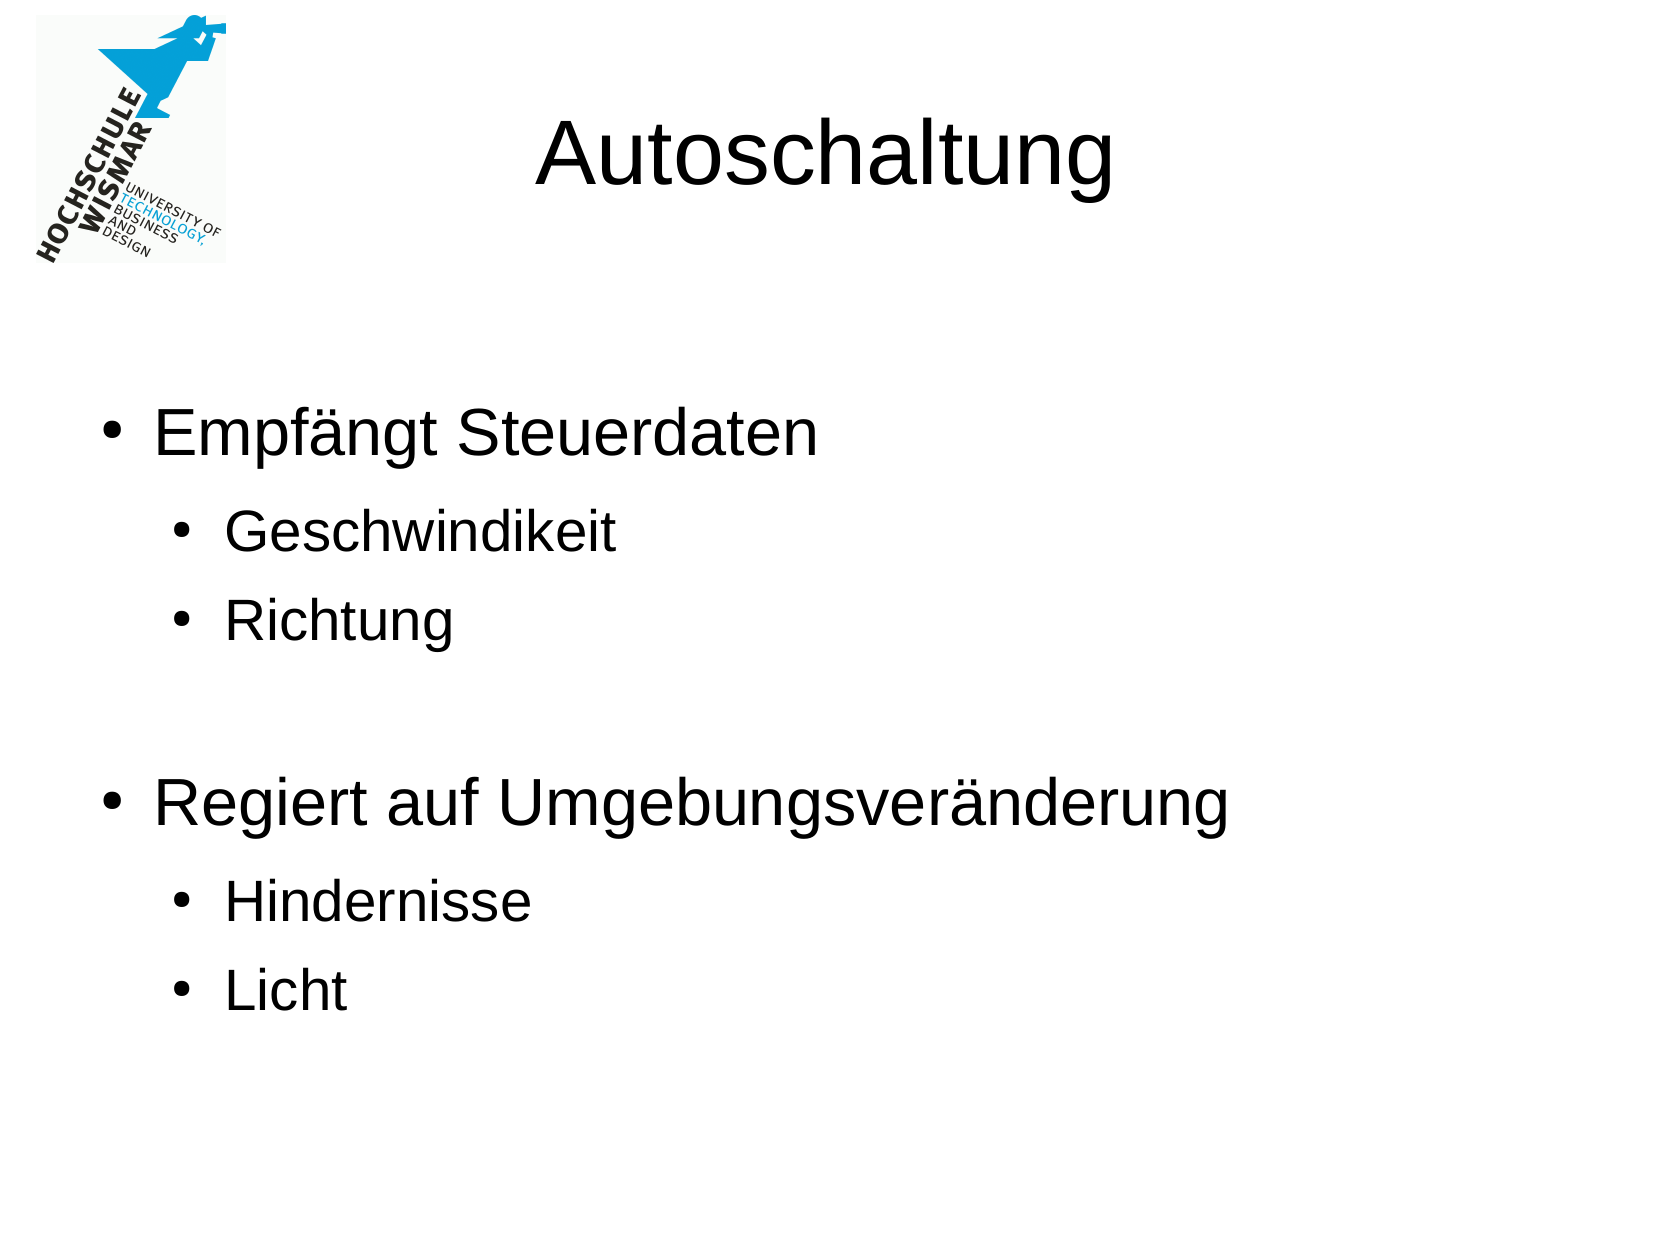

# Autoschaltung
Empfängt Steuerdaten
Geschwindikeit
Richtung
Regiert auf Umgebungsveränderung
Hindernisse
Licht